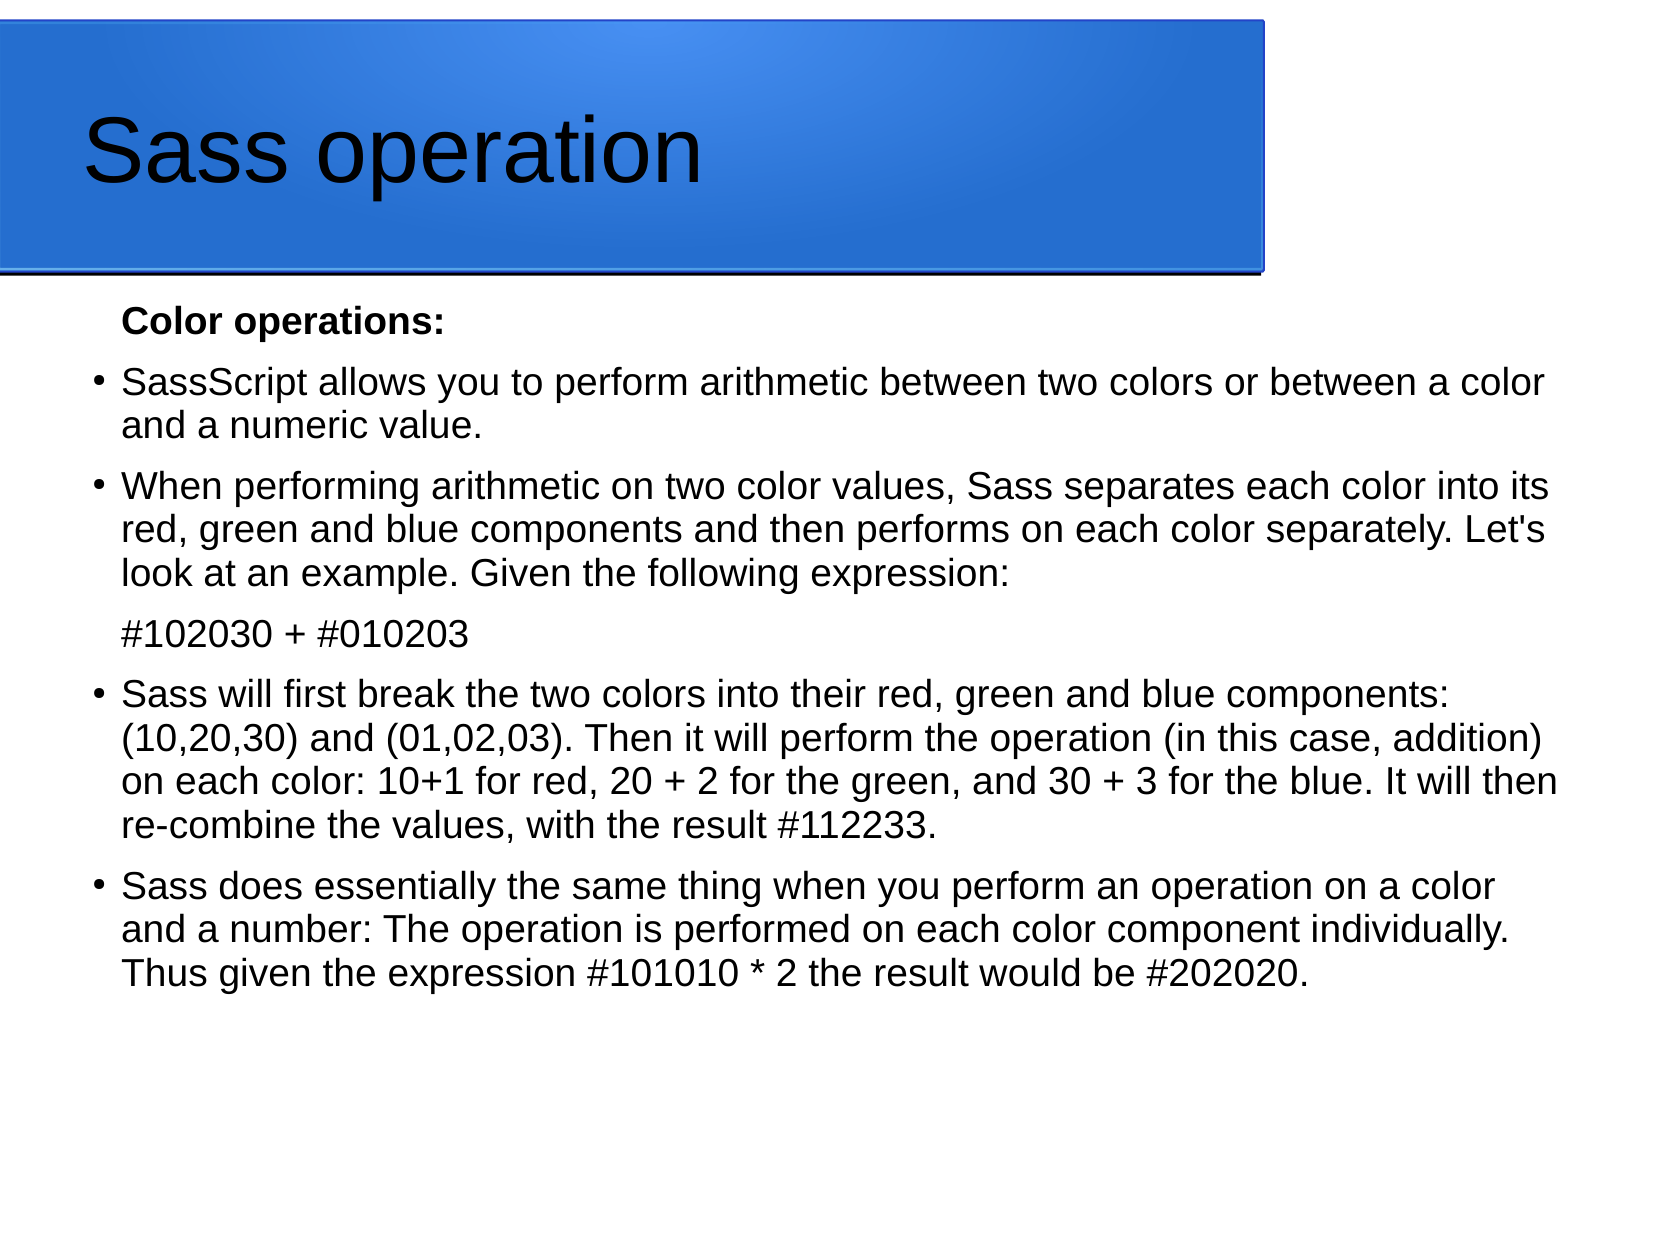

# Sass operation
Color operations:
SassScript allows you to perform arithmetic between two colors or between a color and a numeric value.
When performing arithmetic on two color values, Sass separates each color into its red, green and blue components and then performs on each color separately. Let's look at an example. Given the following expression:
#102030 + #010203
Sass will first break the two colors into their red, green and blue components: (10,20,30) and (01,02,03). Then it will perform the operation (in this case, addition) on each color: 10+1 for red, 20 + 2 for the green, and 30 + 3 for the blue. It will then re-combine the values, with the result #112233.
Sass does essentially the same thing when you perform an operation on a color and a number: The operation is performed on each color component individually. Thus given the expression #101010 * 2 the result would be #202020.